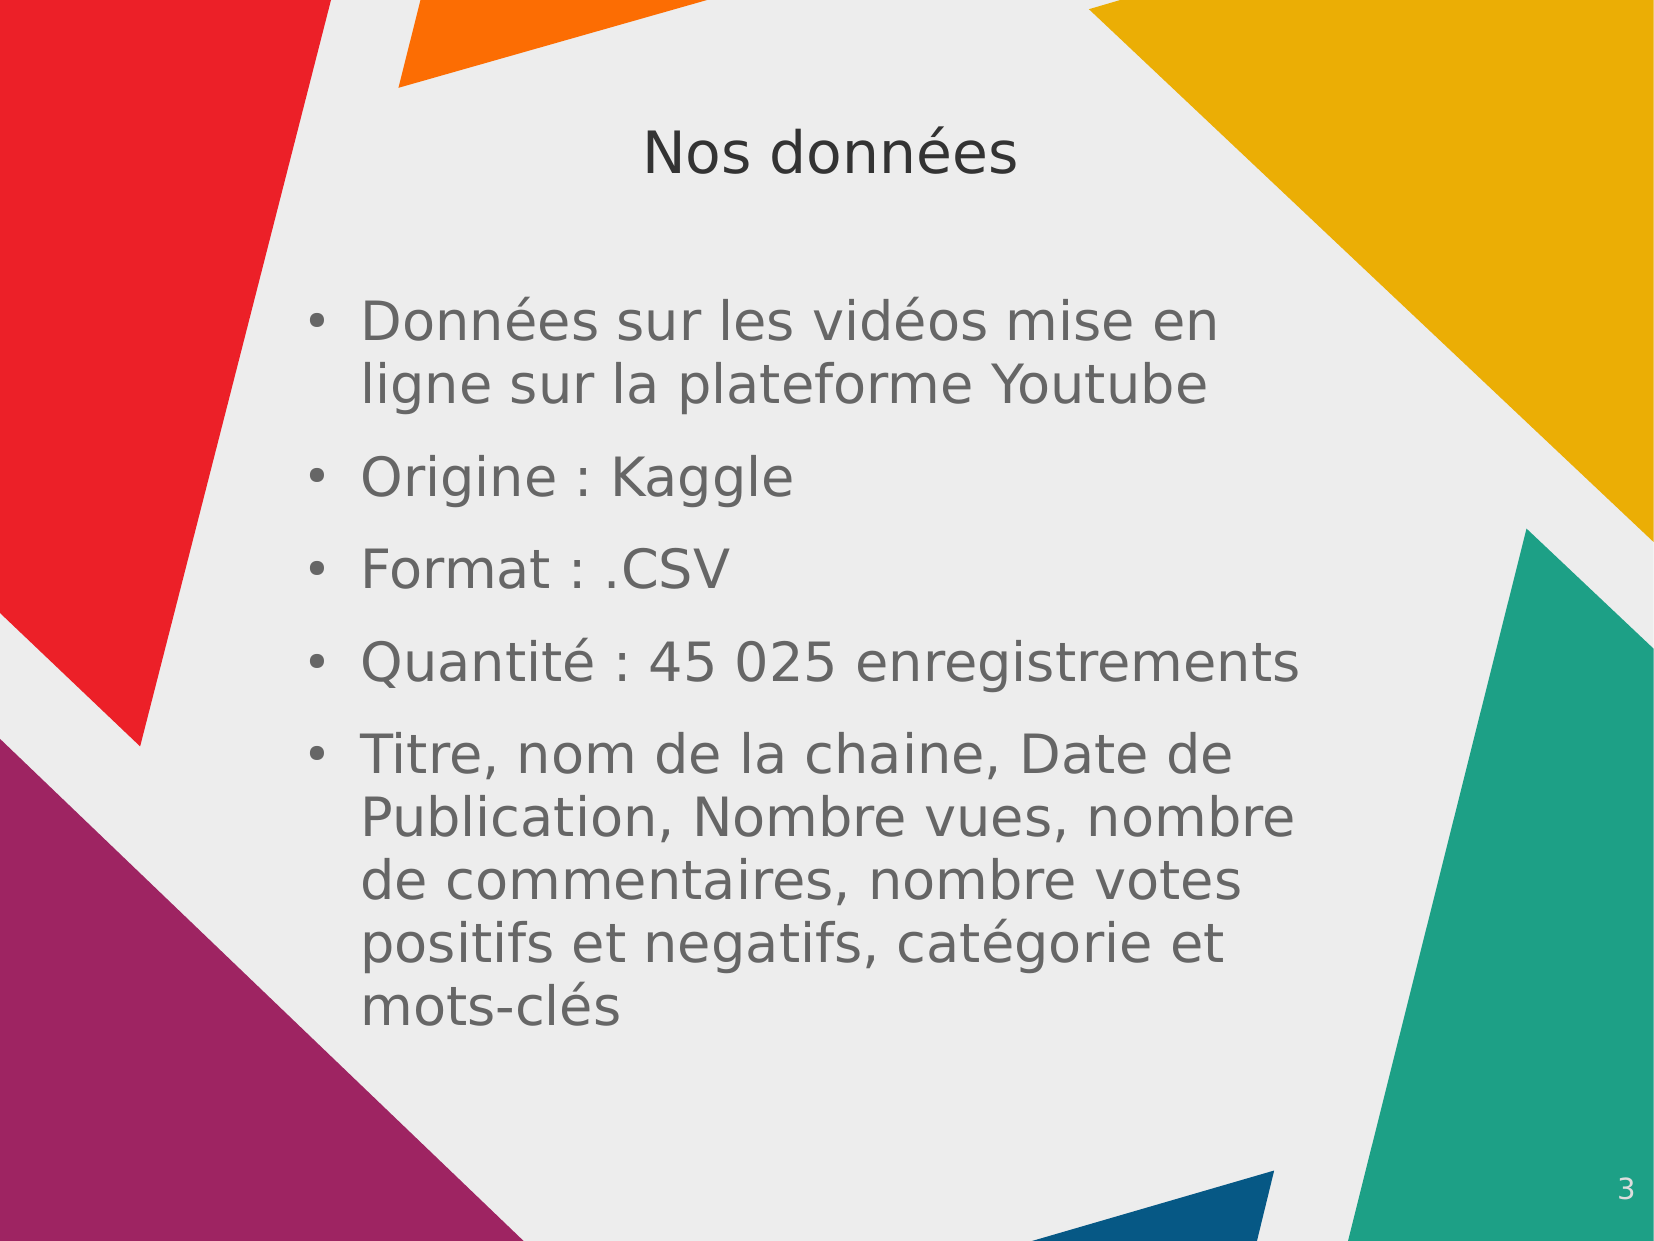

# Nos données
Données sur les vidéos mise en ligne sur la plateforme Youtube
Origine : Kaggle
Format : .CSV
Quantité : 45 025 enregistrements
Titre, nom de la chaine, Date de Publication, Nombre vues, nombre de commentaires, nombre votes positifs et negatifs, catégorie et mots-clés
3